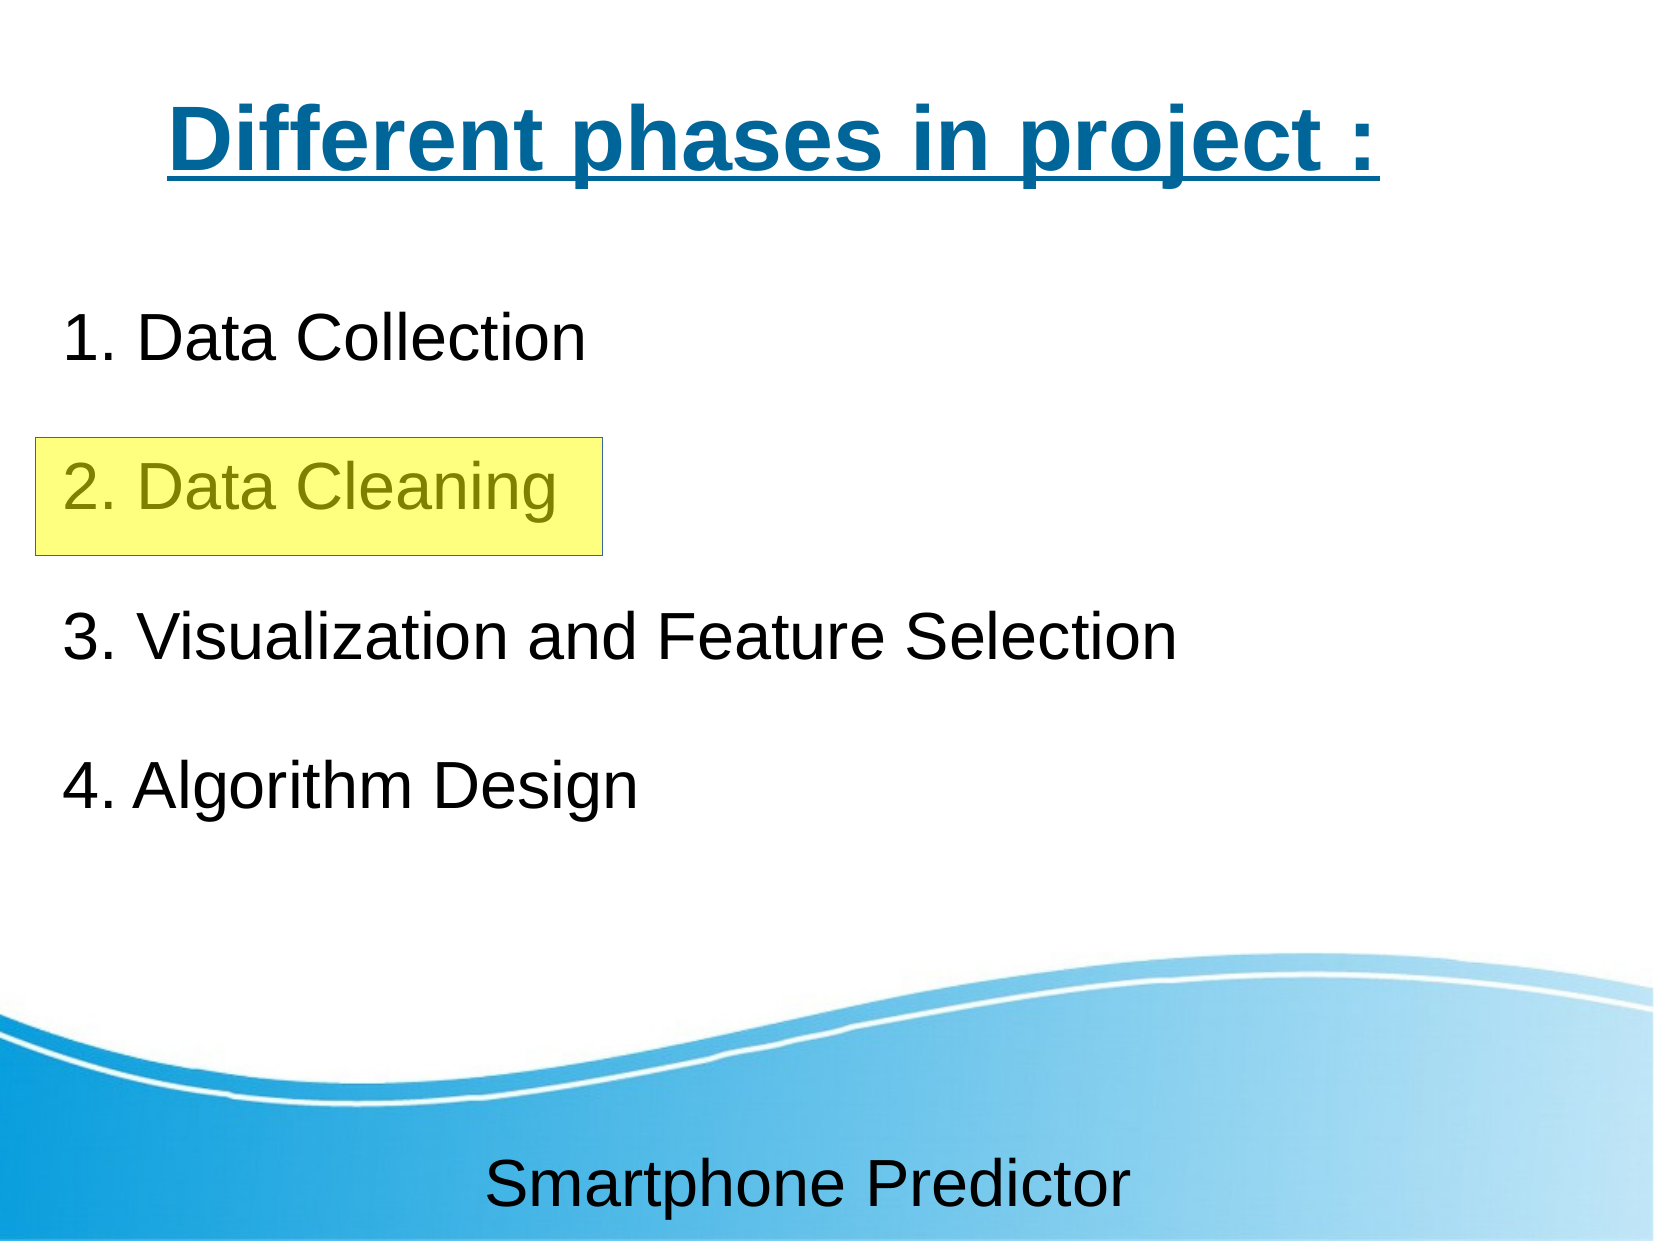

# Different phases in project :
1. Data Collection
2. Data Cleaning
3. Visualization and Feature Selection
4. Algorithm Design
Smartphone Predictor